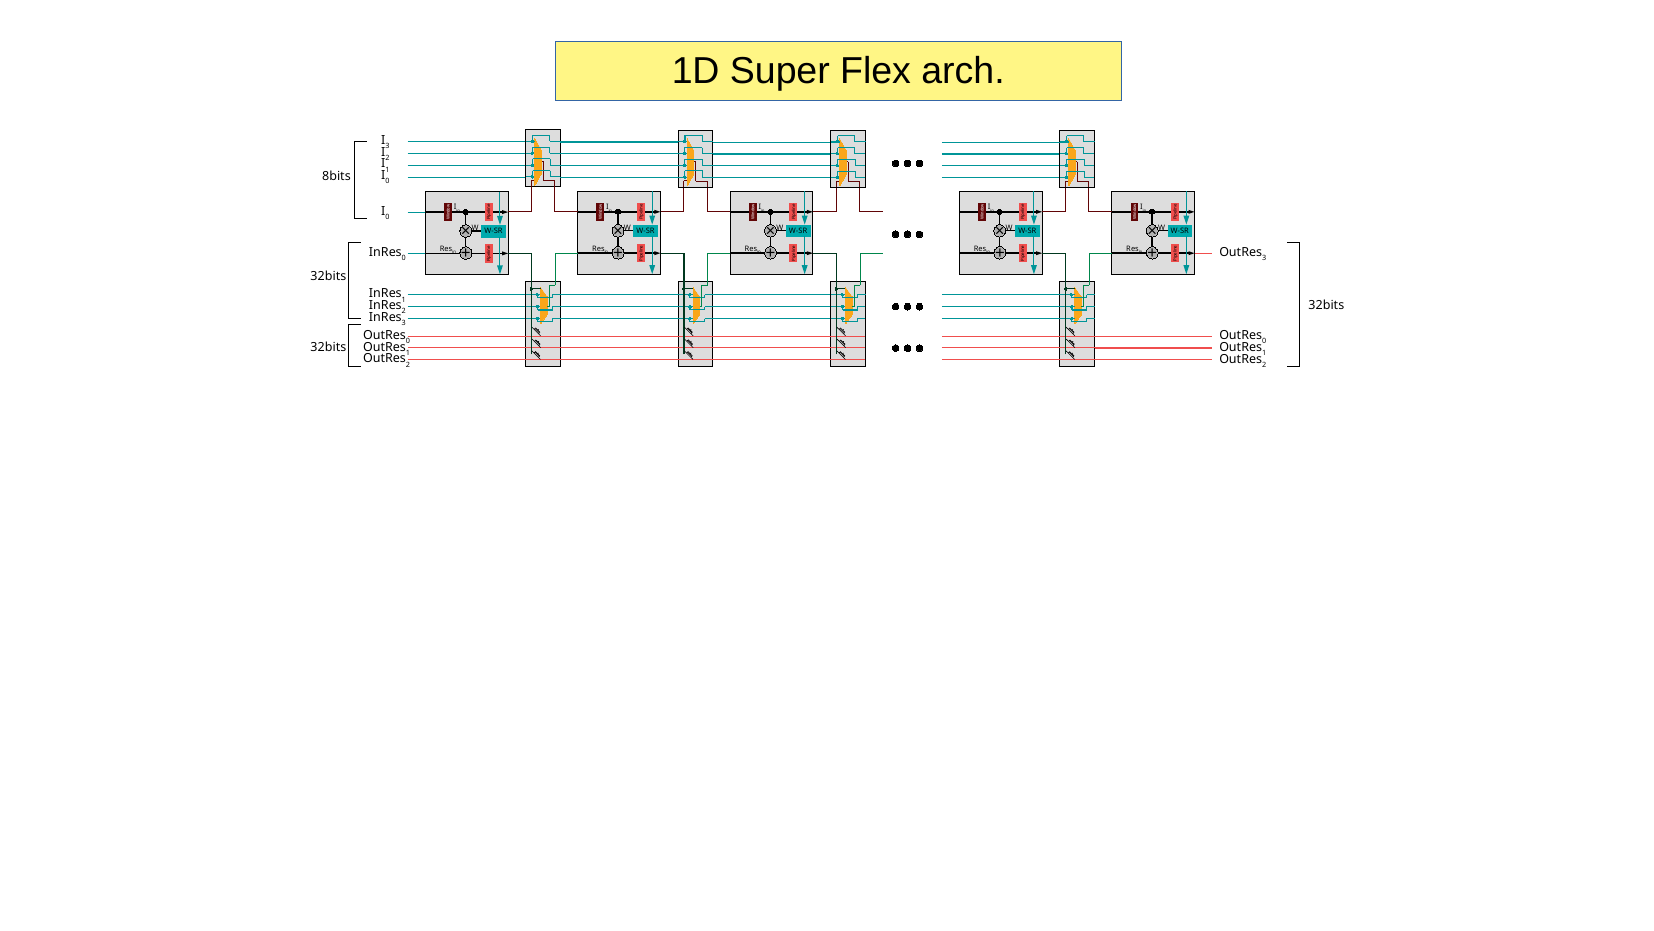

1D Super Flex arch.
I3
I2
I1
I0
8bits
Iin
Pipeline
Window
W
×
W-SR
Resin
+
Pipeline
Iin
Pipeline
Window
W
×
W-SR
Resin
+
Pipeline
Iin
Pipeline
Window
W
×
W-SR
Resin
+
Pipeline
Iin
Pipeline
Window
W
×
W-SR
Resin
+
Pipeline
Iin
Pipeline
Window
W
×
W-SR
Resin
+
Pipeline
I0
InRes0
OutRes3
32bits
InRes1
InRes2
32bits
InRes3
OutRes0
OutRes0
OutRes1
32bits
OutRes1
OutRes2
OutRes2